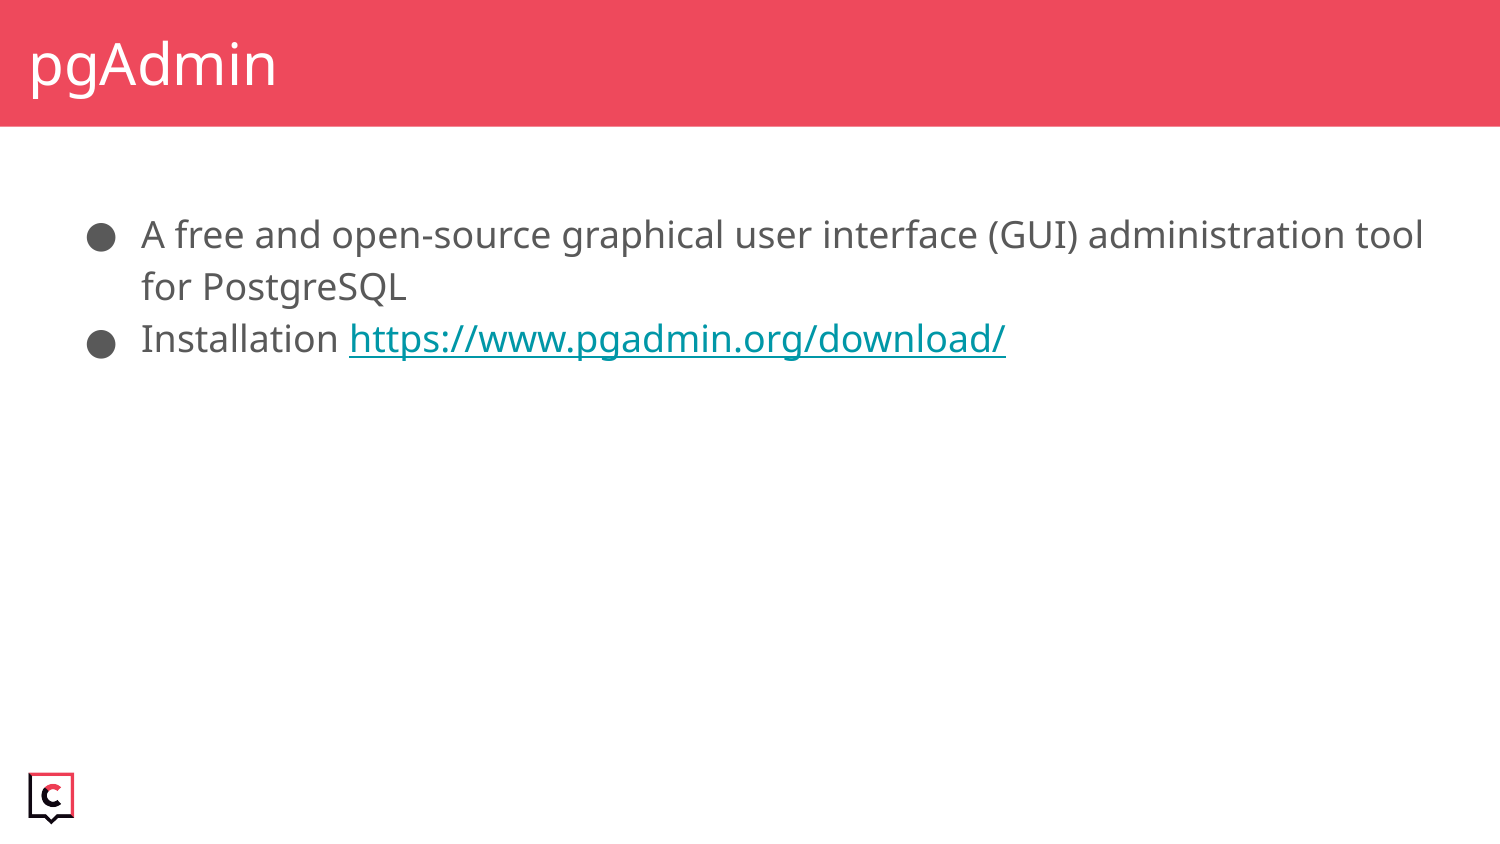

# pgAdmin
A free and open-source graphical user interface (GUI) administration tool for PostgreSQL
Installation https://www.pgadmin.org/download/